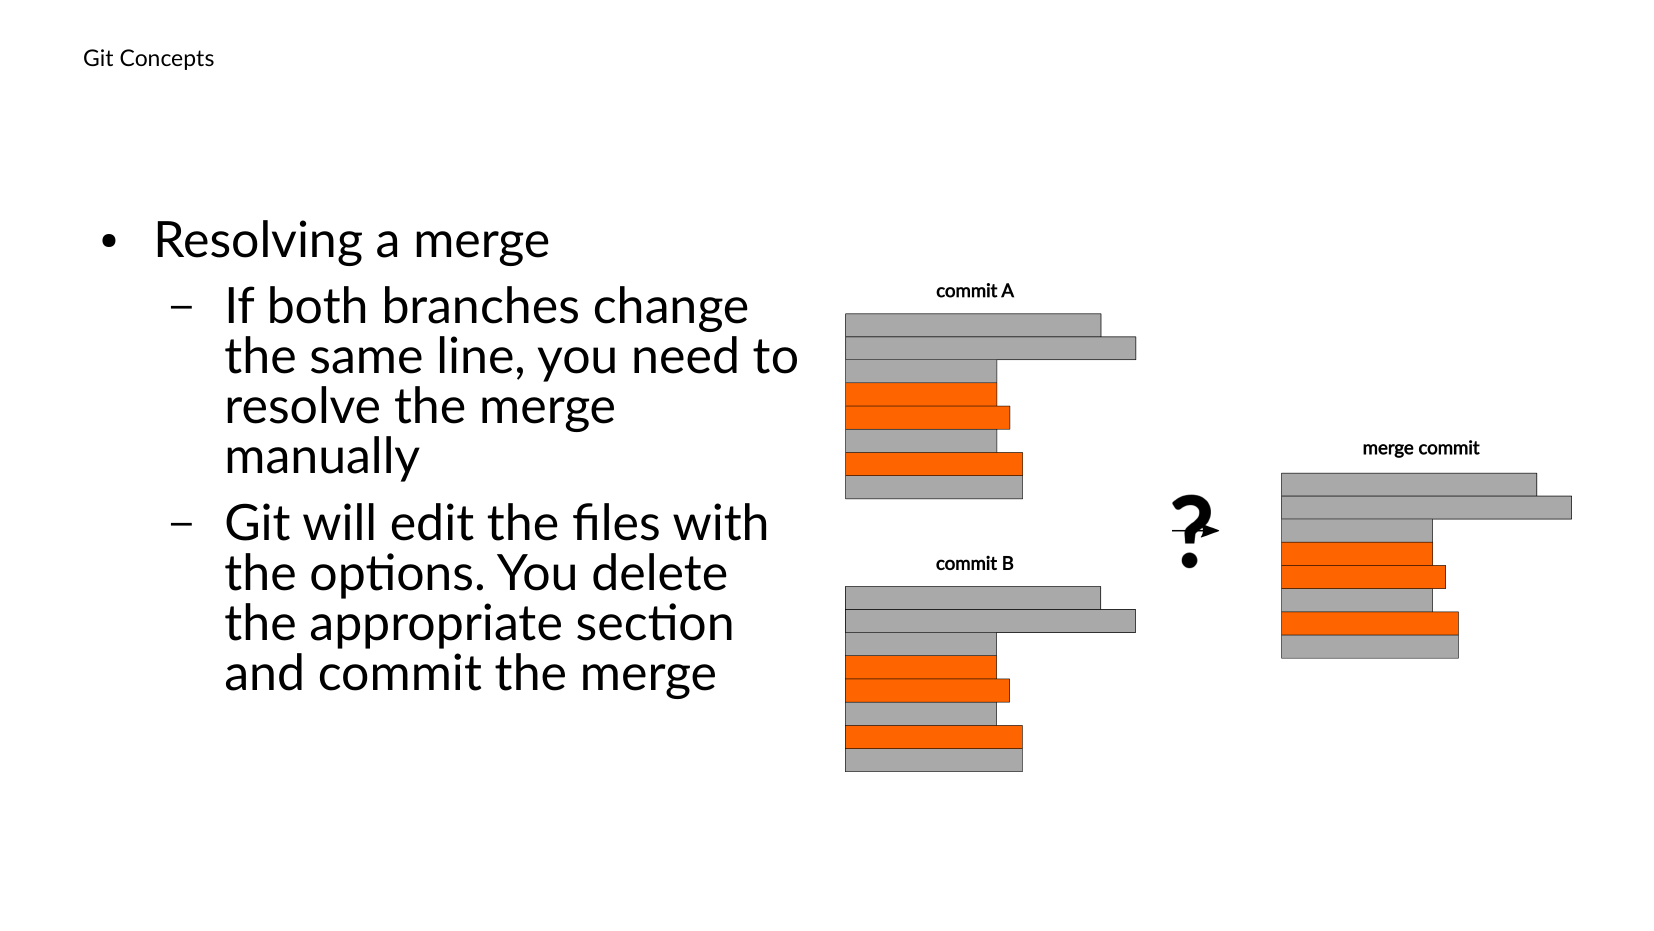

# Git Concepts
Resolving a merge
If both branches change the same line, you need to resolve the merge manually
Git will edit the files with the options. You delete the appropriate section and commit the merge